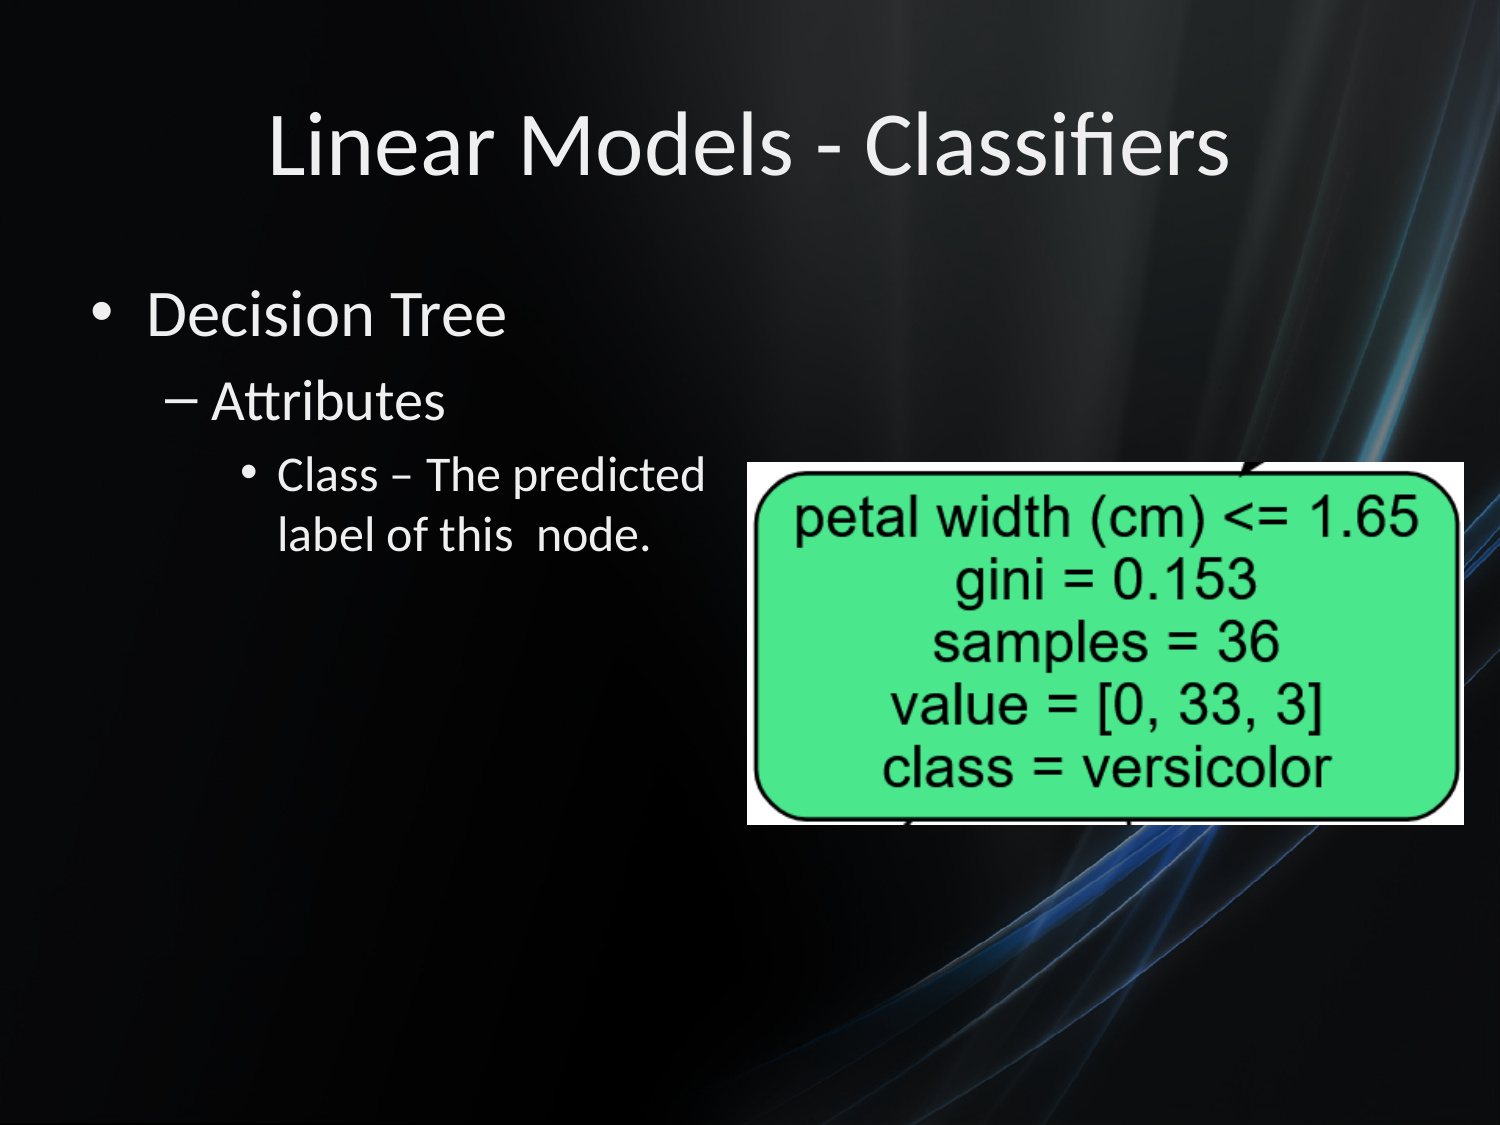

# Linear Models - Classifiers
Decision Tree
Attributes
Class – The predicted label of this node.